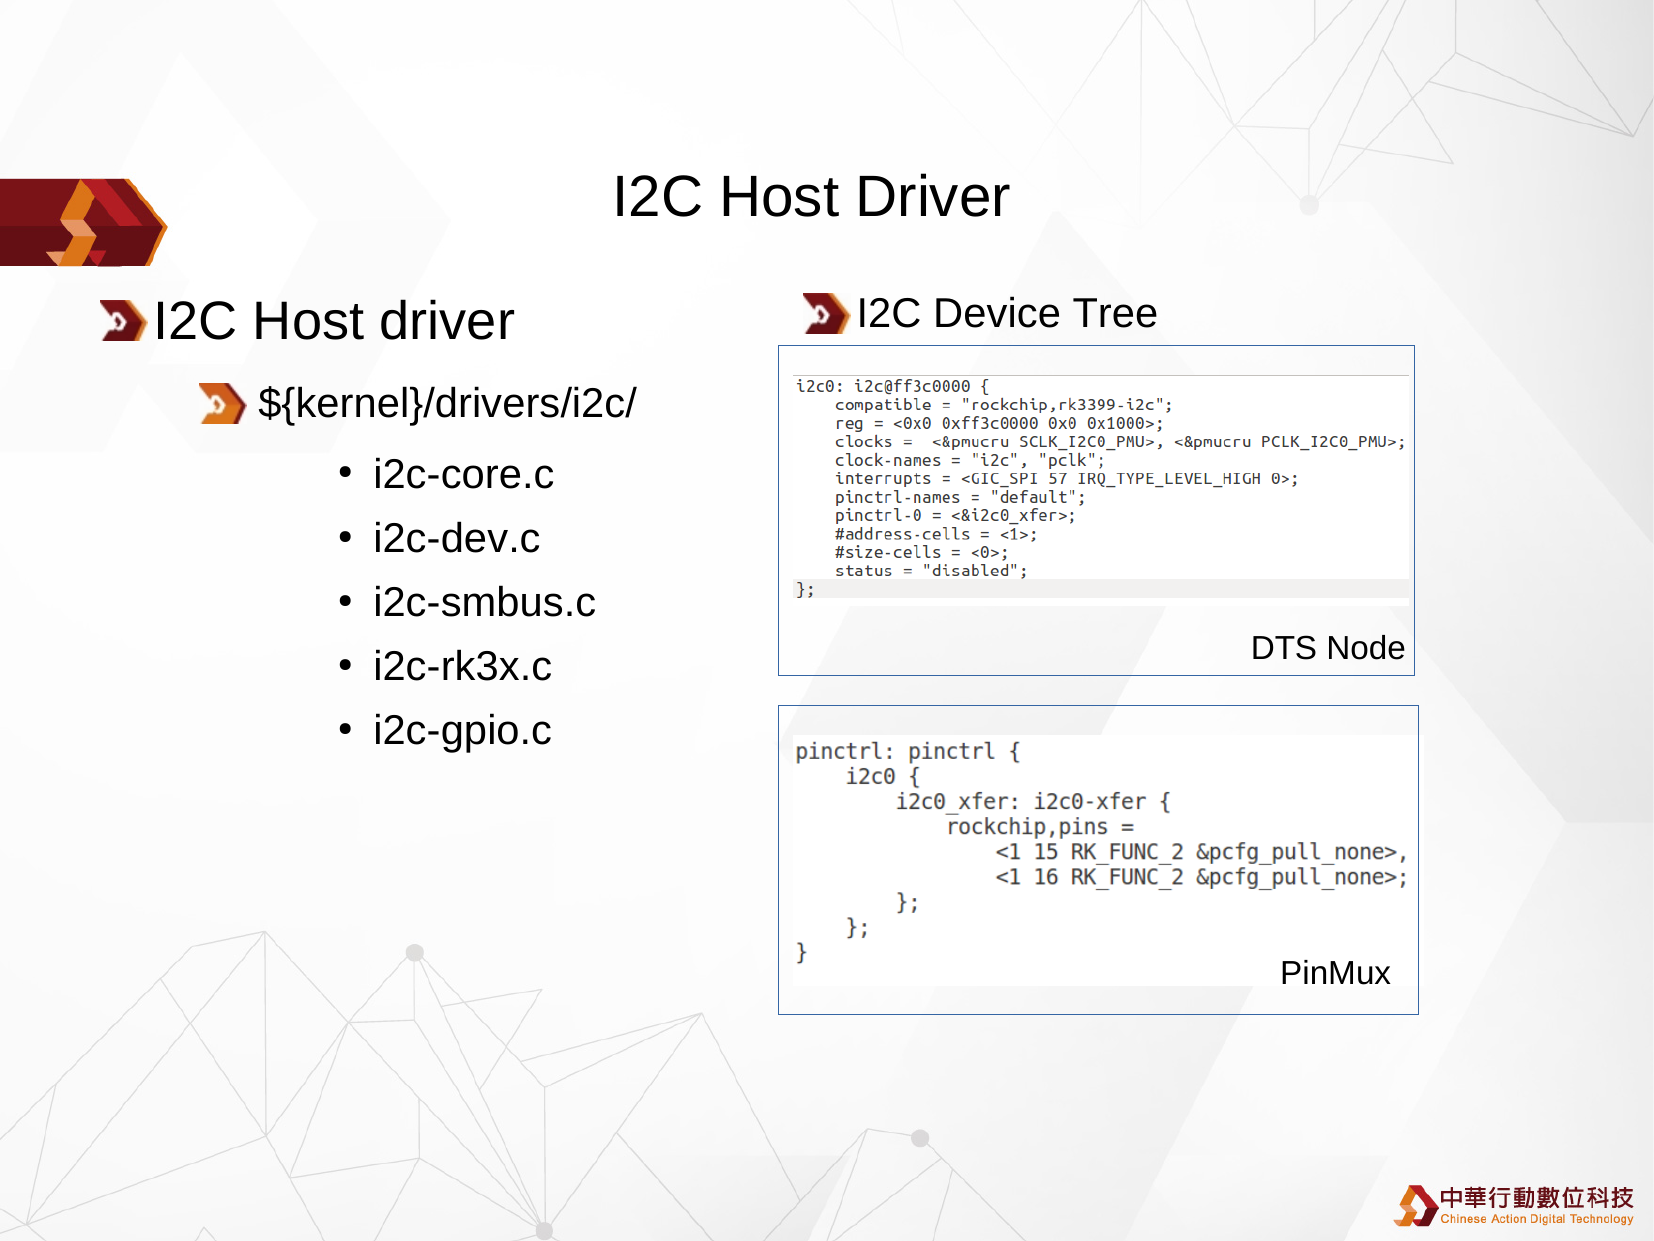

# I2C Host Driver
I2C Host driver
 ${kernel}/drivers/i2c/
i2c-core.c
i2c-dev.c
i2c-smbus.c
i2c-rk3x.c
i2c-gpio.c
I2C Device Tree
DTS Node
PinMux